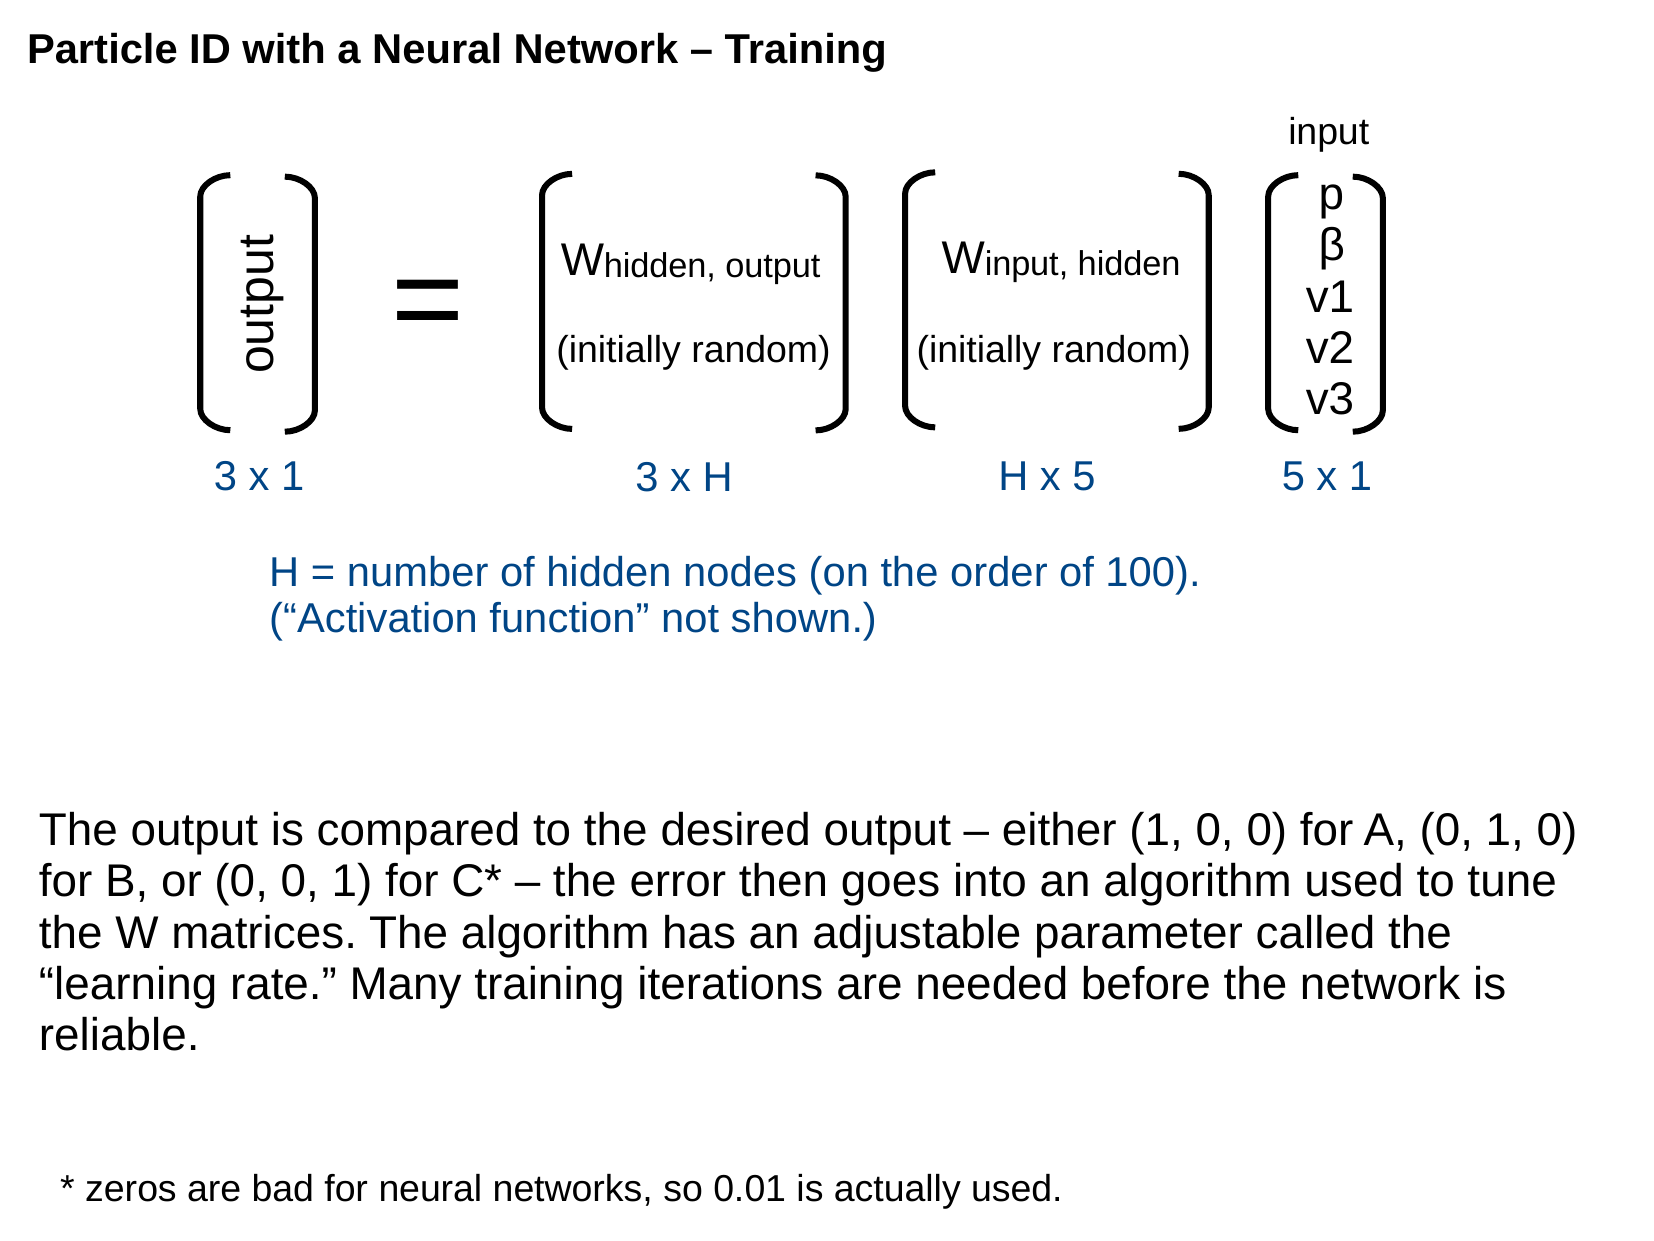

Particle ID with a Neural Network – Training
input
 p
 β
v1
v2
v3
=
Winput, hidden
Whidden, output
output
(initially random)
(initially random)
3 x 1
H x 5
5 x 1
3 x H
H = number of hidden nodes (on the order of 100).
(“Activation function” not shown.)
The output is compared to the desired output – either (1, 0, 0) for A, (0, 1, 0) for B, or (0, 0, 1) for C* – the error then goes into an algorithm used to tune the W matrices. The algorithm has an adjustable parameter called the “learning rate.” Many training iterations are needed before the network is reliable.
* zeros are bad for neural networks, so 0.01 is actually used.